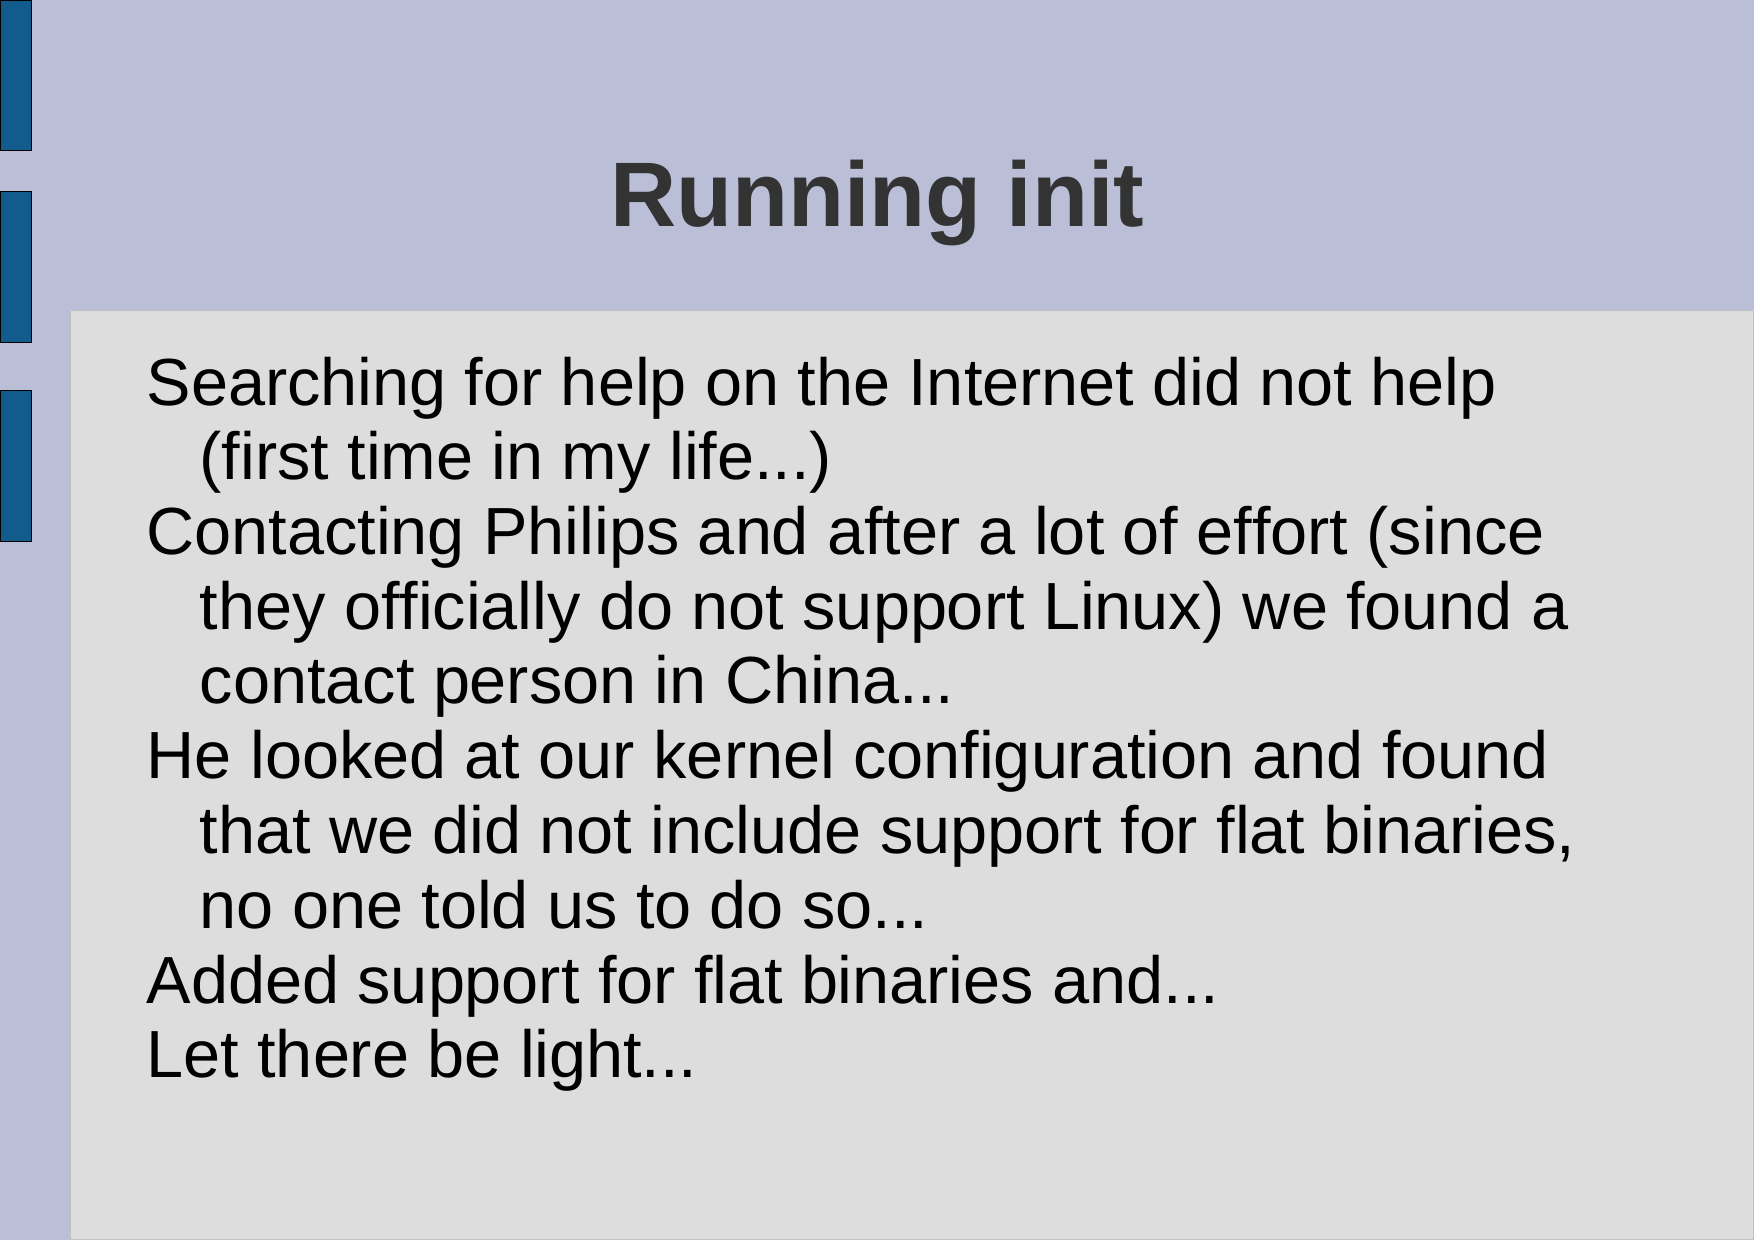

# Running init
Searching for help on the Internet did not help (first time in my life...)
Contacting Philips and after a lot of effort (since they officially do not support Linux) we found a contact person in China...
He looked at our kernel configuration and found that we did not include support for flat binaries, no one told us to do so...
Added support for flat binaries and...
Let there be light...